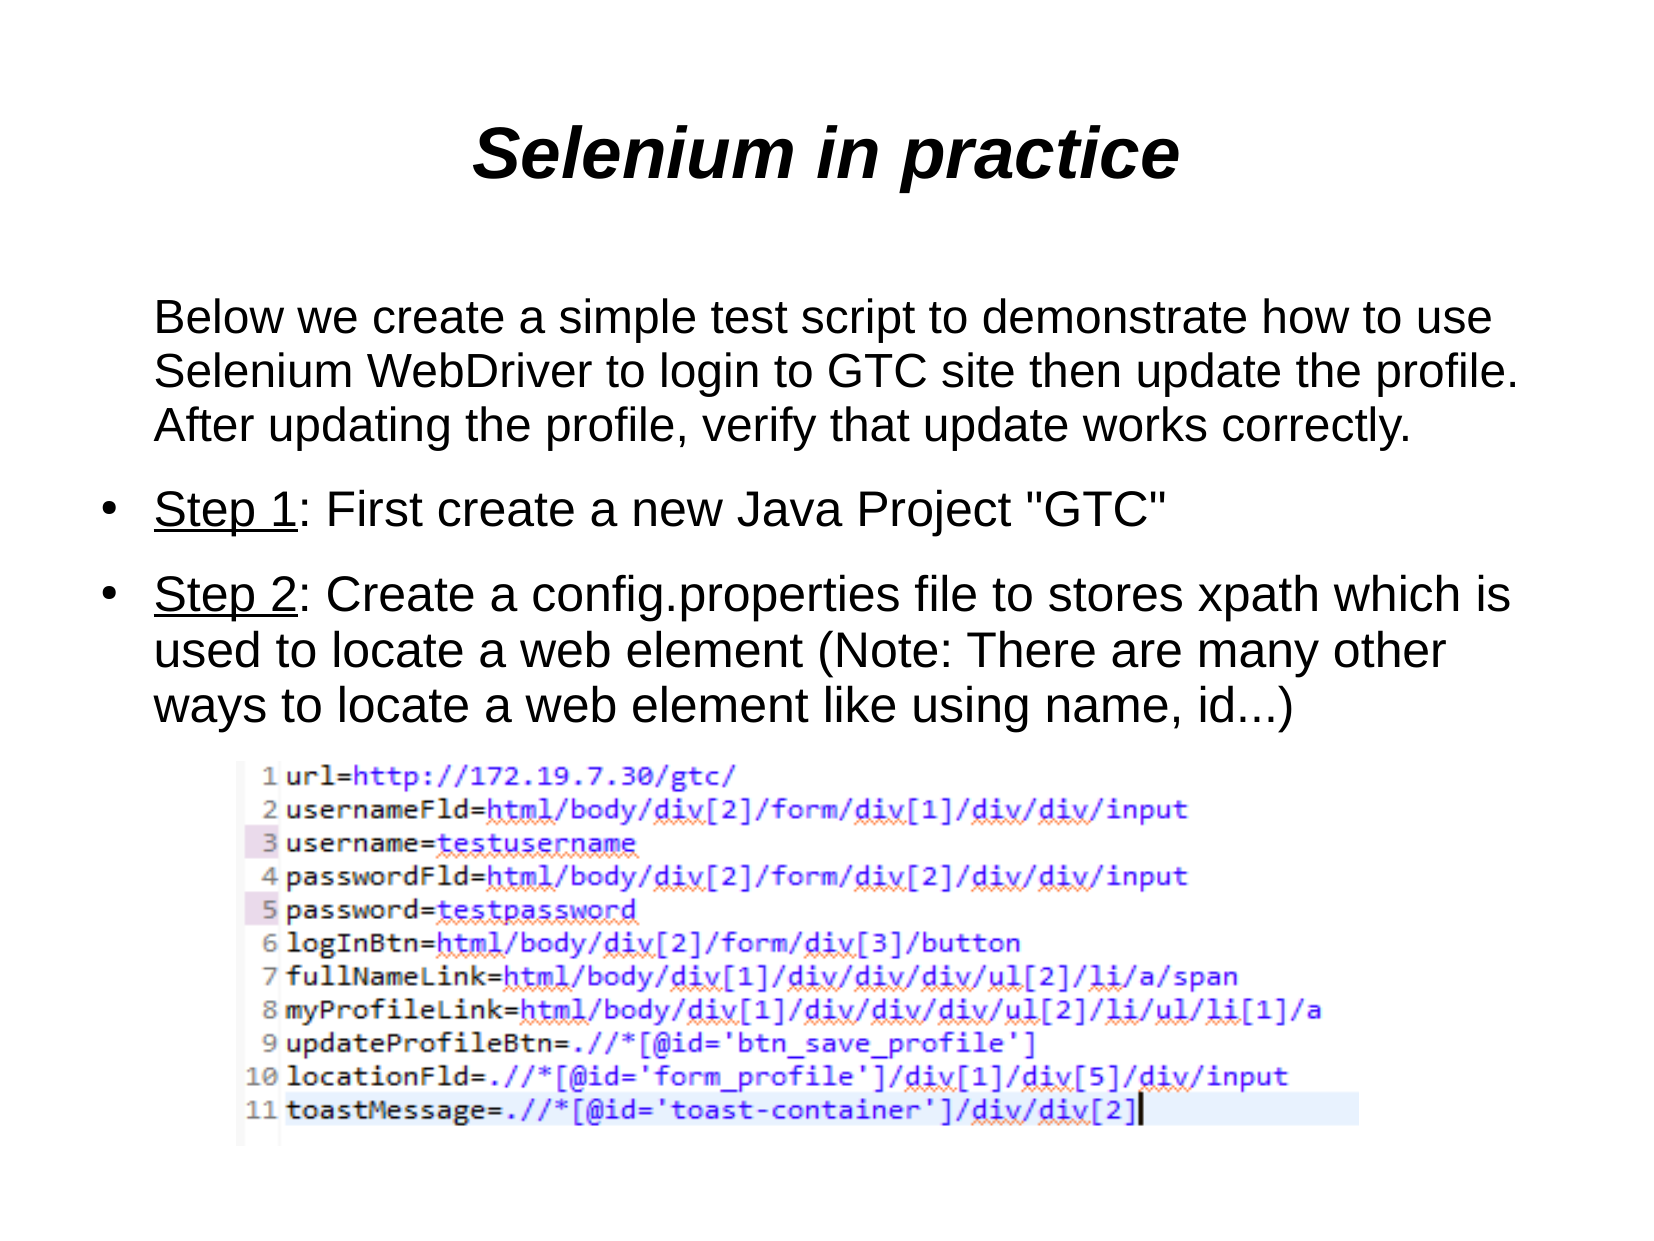

# Selenium in practice
Below we create a simple test script to demonstrate how to use Selenium WebDriver to login to GTC site then update the profile. After updating the profile, verify that update works correctly.
Step 1: First create a new Java Project "GTC"
Step 2: Create a config.properties file to stores xpath which is used to locate a web element (Note: There are many other ways to locate a web element like using name, id...)